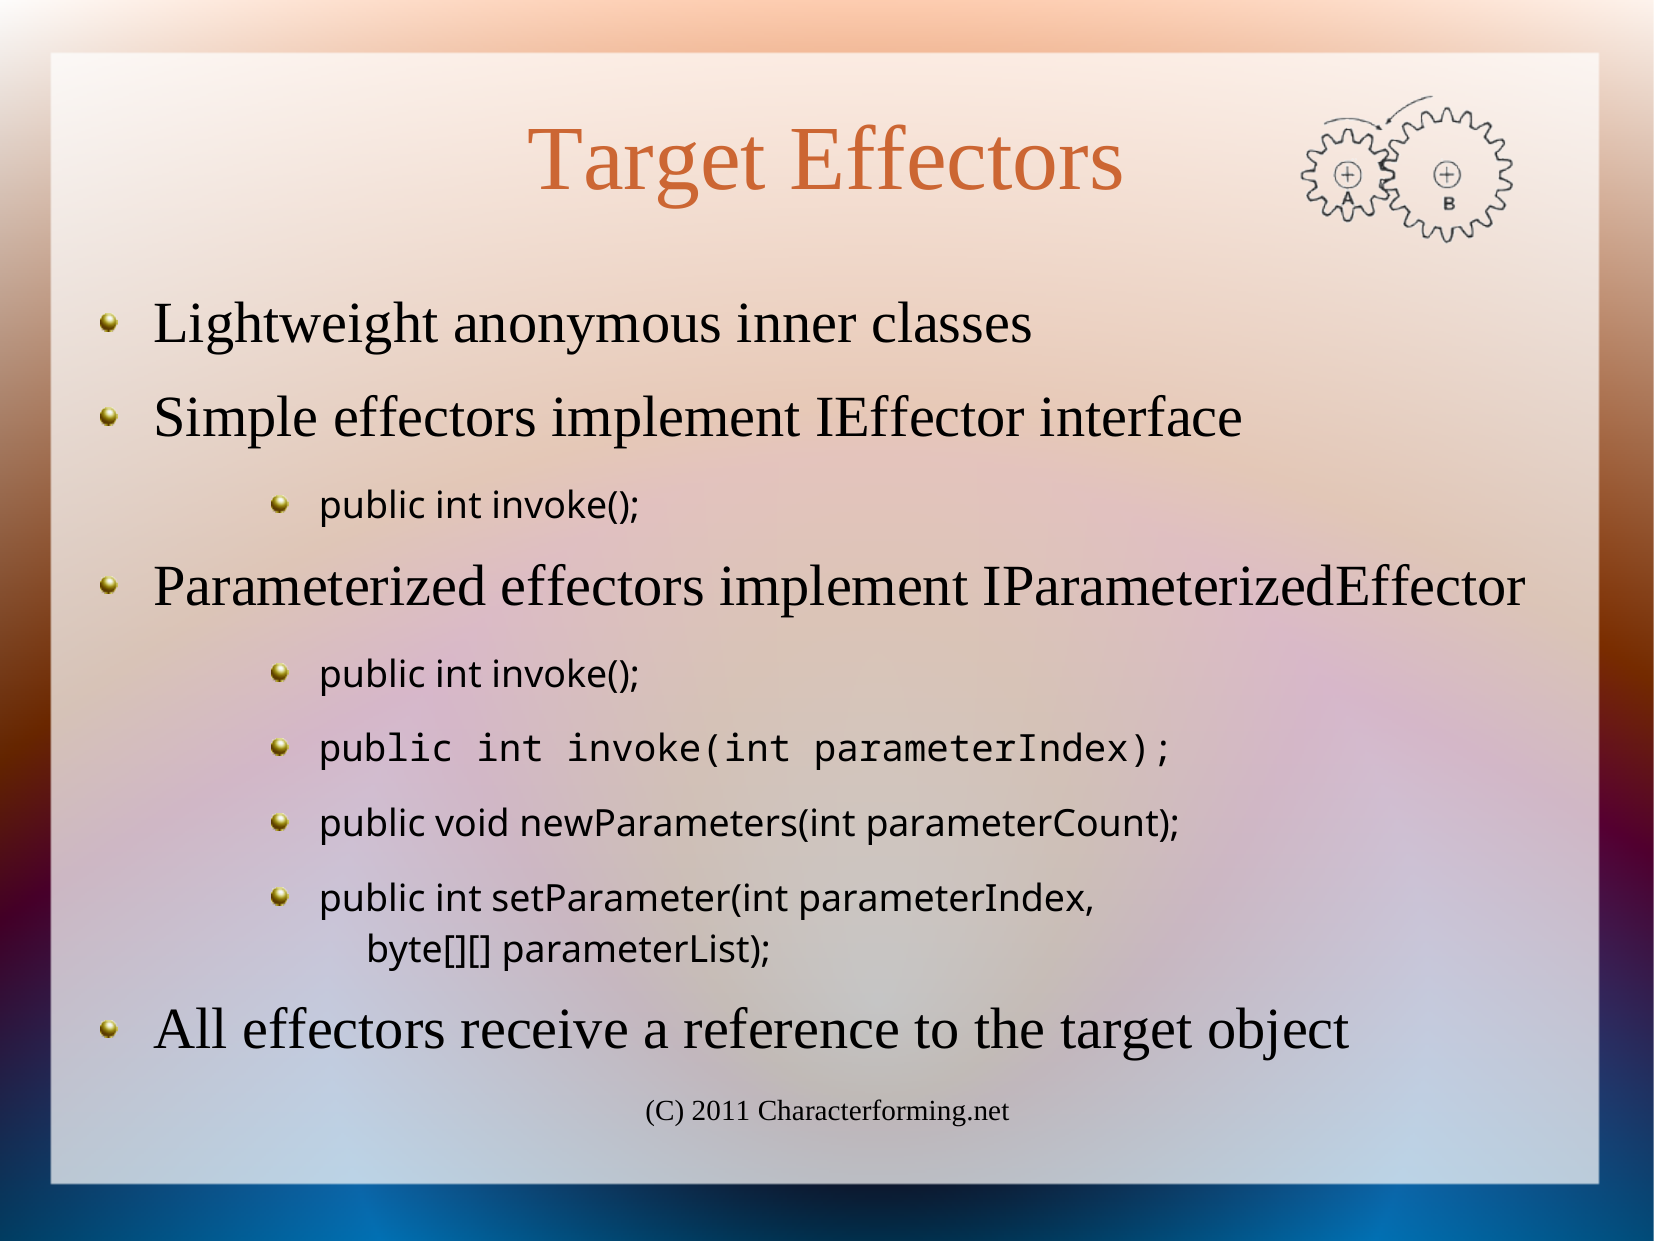

# Target Effectors
Lightweight anonymous inner classes
Simple effectors implement IEffector interface
public int invoke();
Parameterized effectors implement IParameterizedEffector
public int invoke();
public int invoke(int parameterIndex);
public void newParameters(int parameterCount);
public int setParameter(int parameterIndex,
byte[][] parameterList);
All effectors receive a reference to the target object
(C) 2011 Characterforming.net